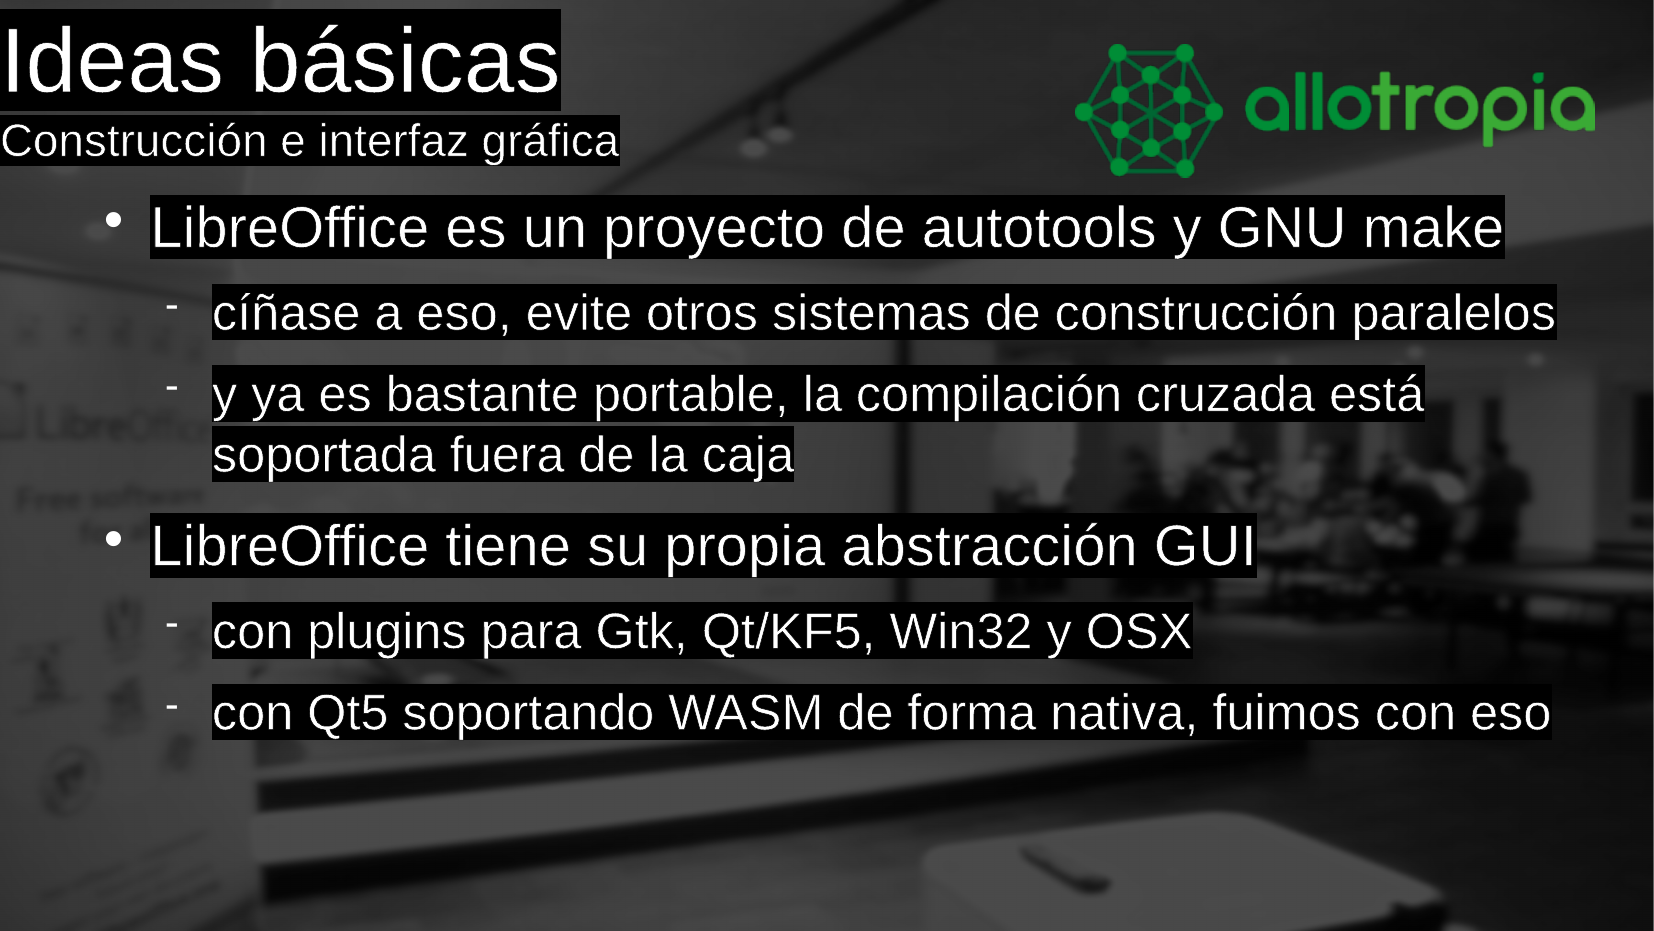

# Ideas básicas Construcción e interfaz gráfica
LibreOffice es un proyecto de autotools y GNU make
cíñase a eso, evite otros sistemas de construcción paralelos
y ya es bastante portable, la compilación cruzada está soportada fuera de la caja
LibreOffice tiene su propia abstracción GUI
con plugins para Gtk, Qt/KF5, Win32 y OSX
con Qt5 soportando WASM de forma nativa, fuimos con eso